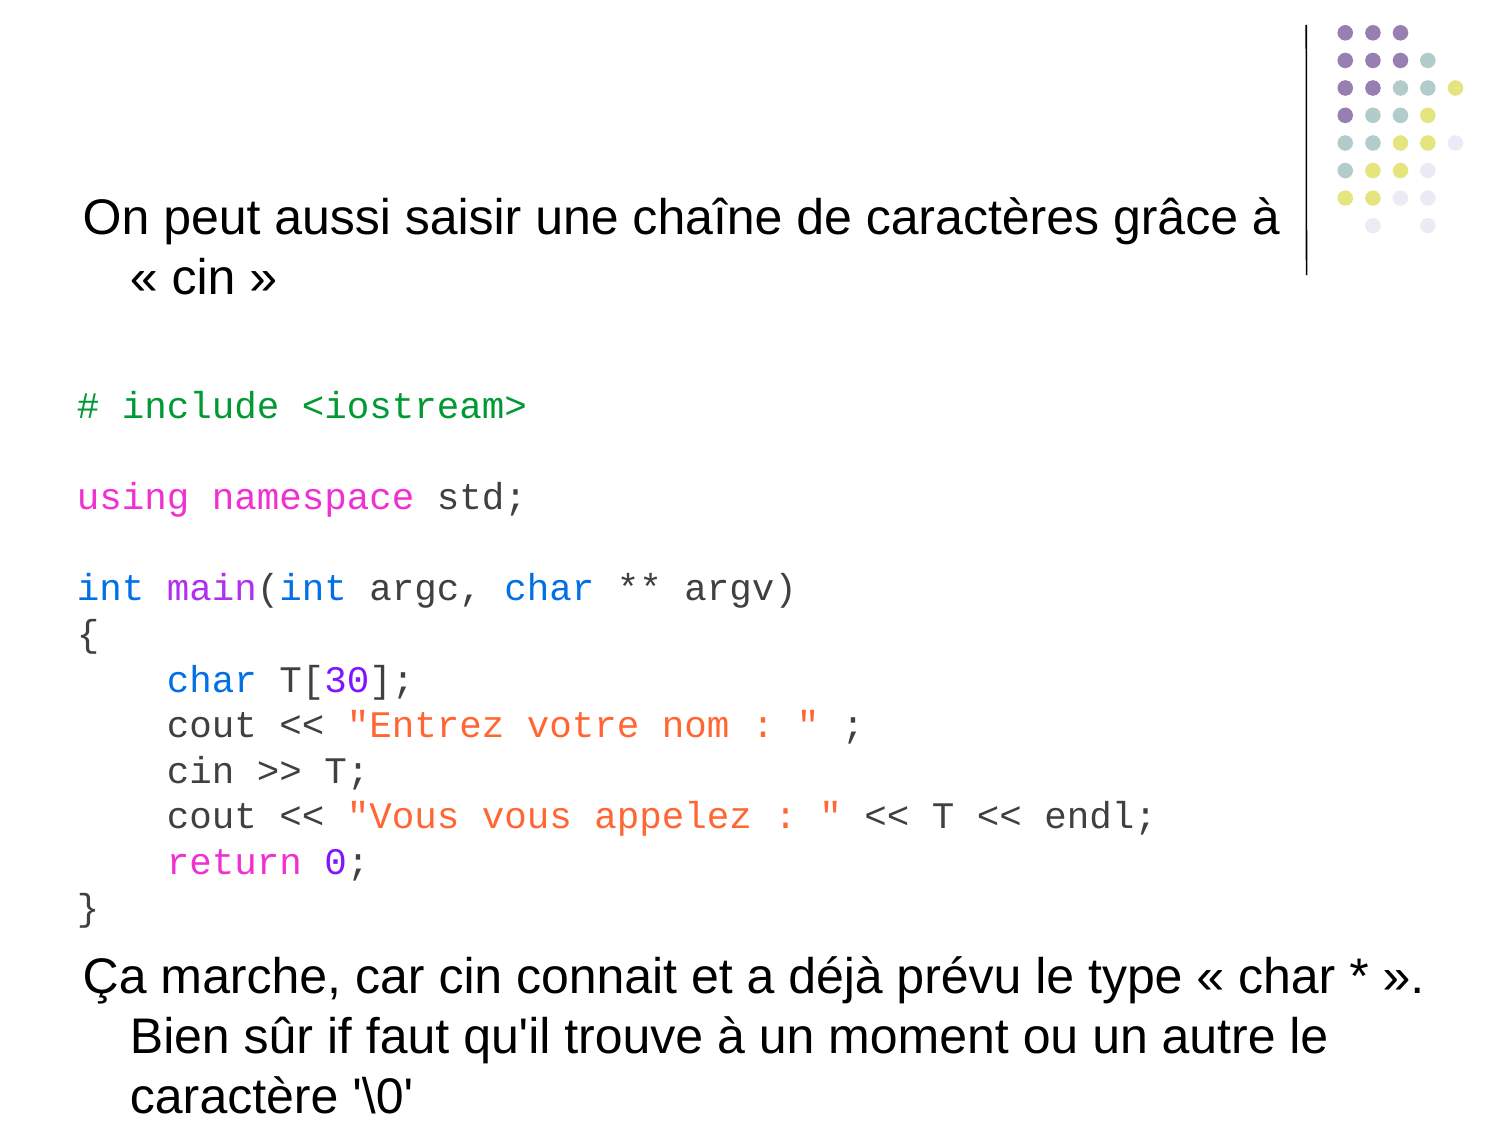

# On peut aussi saisir une chaîne de caractères grâce à « cin »
# include <iostream>
using namespace std;
int main(int argc, char ** argv)
{
 char T[30];
 cout << "Entrez votre nom : " ;
 cin >> T;
 cout << "Vous vous appelez : " << T << endl;
 return 0;
}
Ça marche, car cin connait et a déjà prévu le type « char * ». Bien sûr if faut qu'il trouve à un moment ou un autre le caractère '\0'